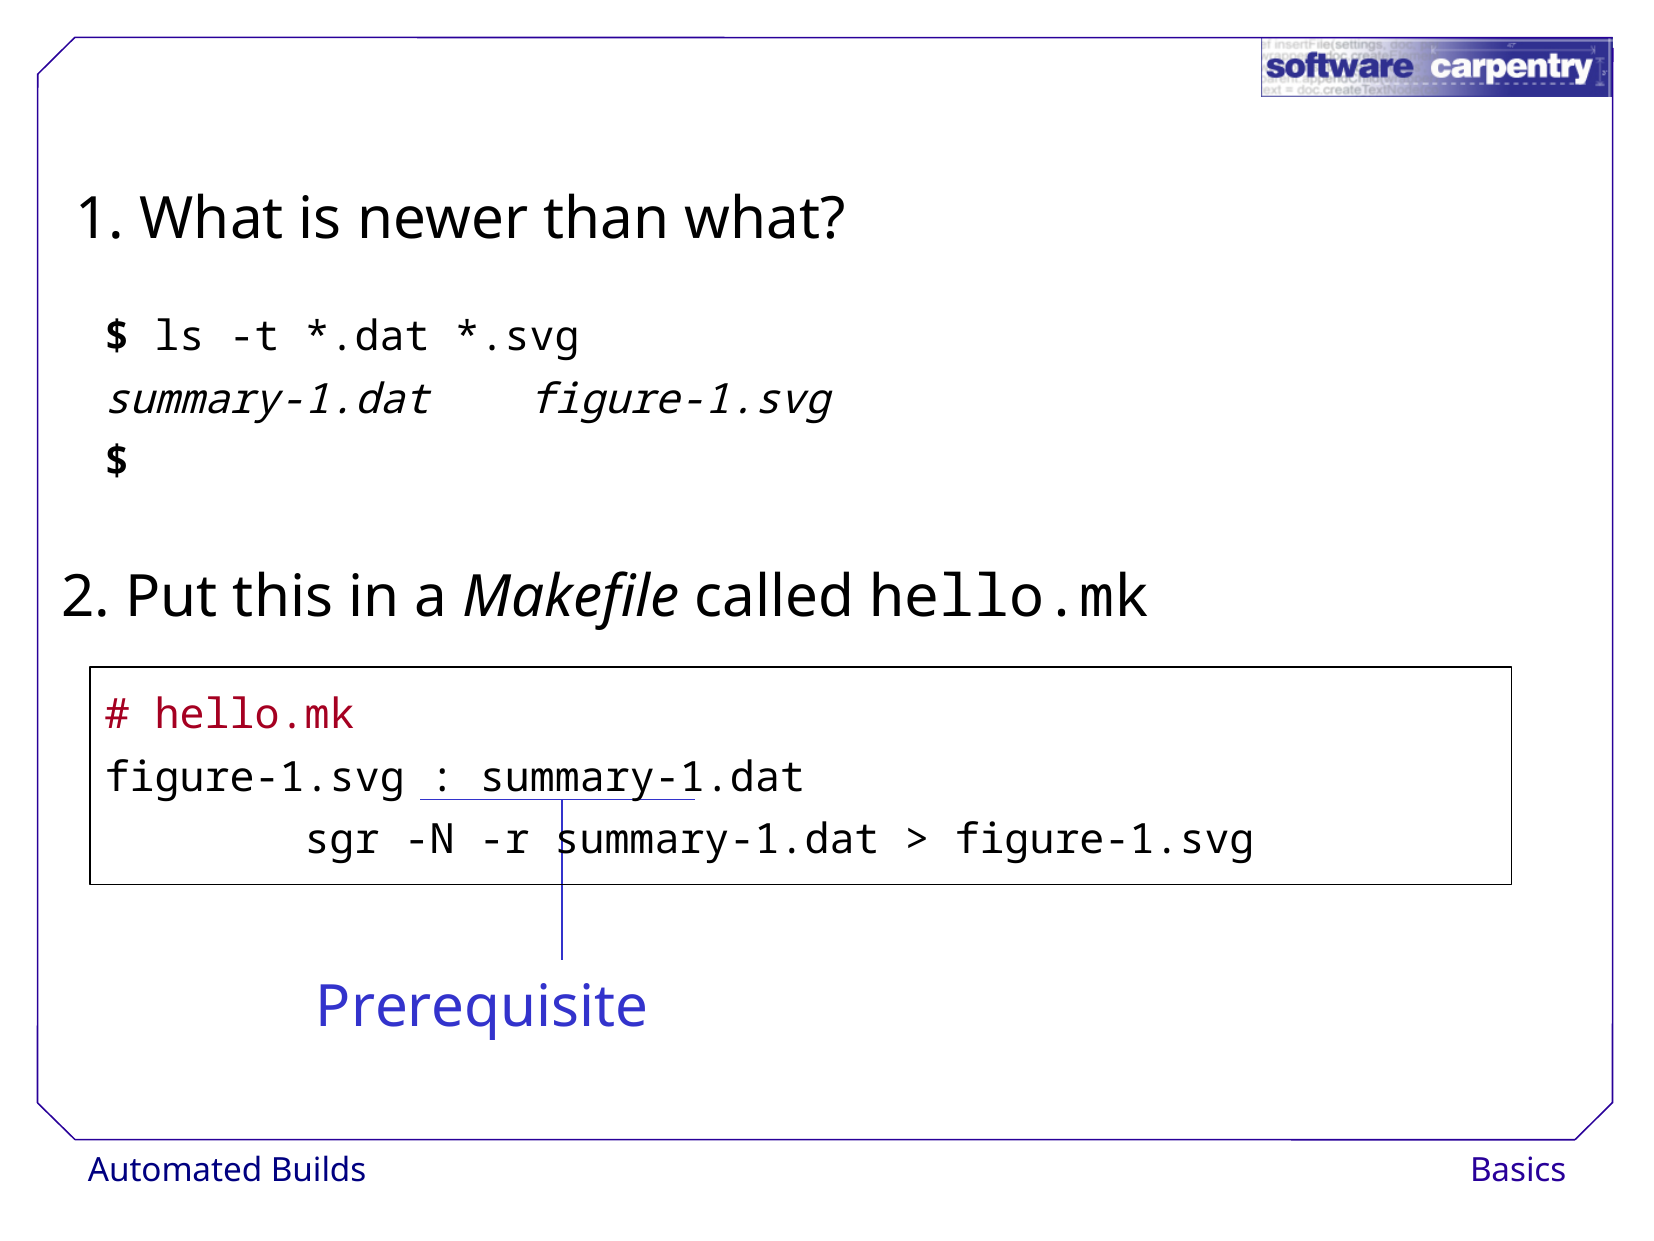

1. What is newer than what?
$ ls -t *.dat *.svg
summary-1.dat figure-1.svg
$
2. Put this in a Makefile called hello.mk
# hello.mk
figure-1.svg : summary-1.dat
 sgr -N -r summary-1.dat > figure-1.svg
Prerequisite